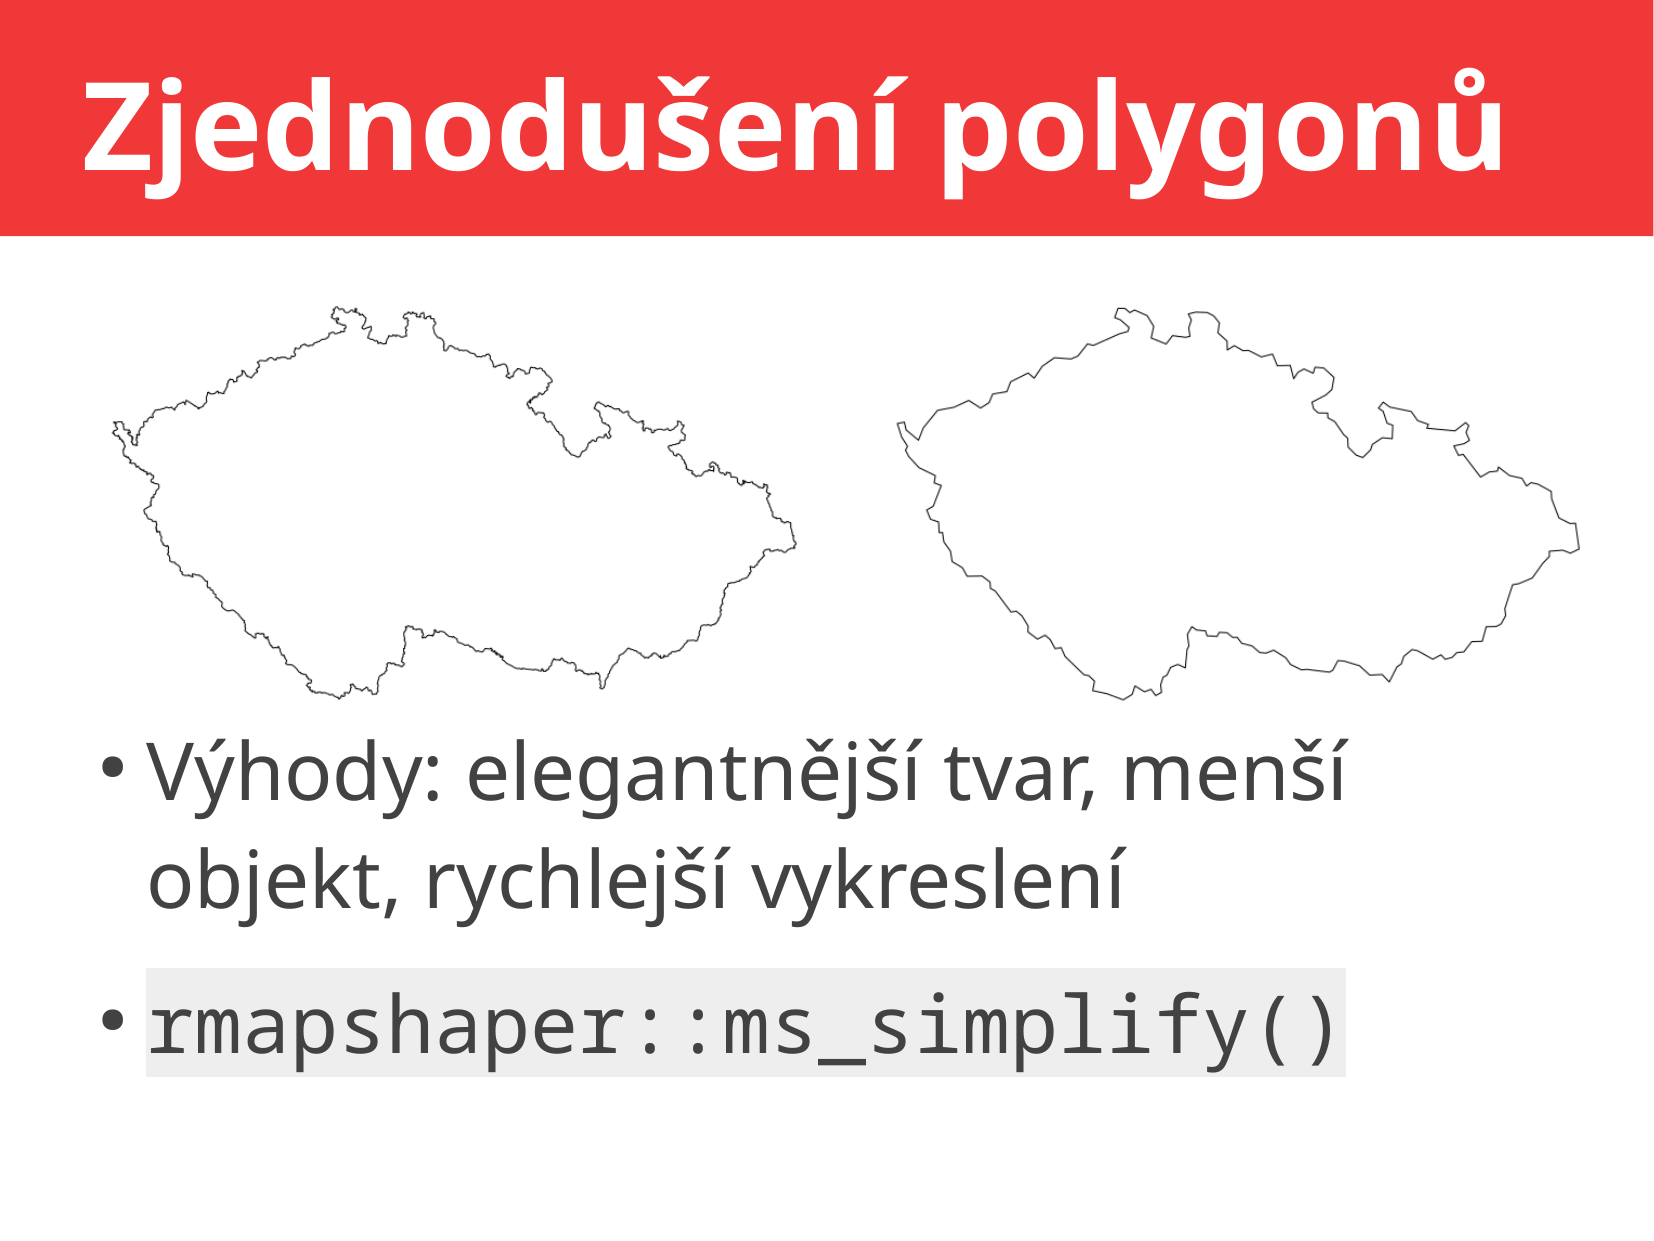

# Zjednodušení polygonů
Výhody: elegantnější tvar, menší objekt, rychlejší vykreslení
rmapshaper::ms_simplify()